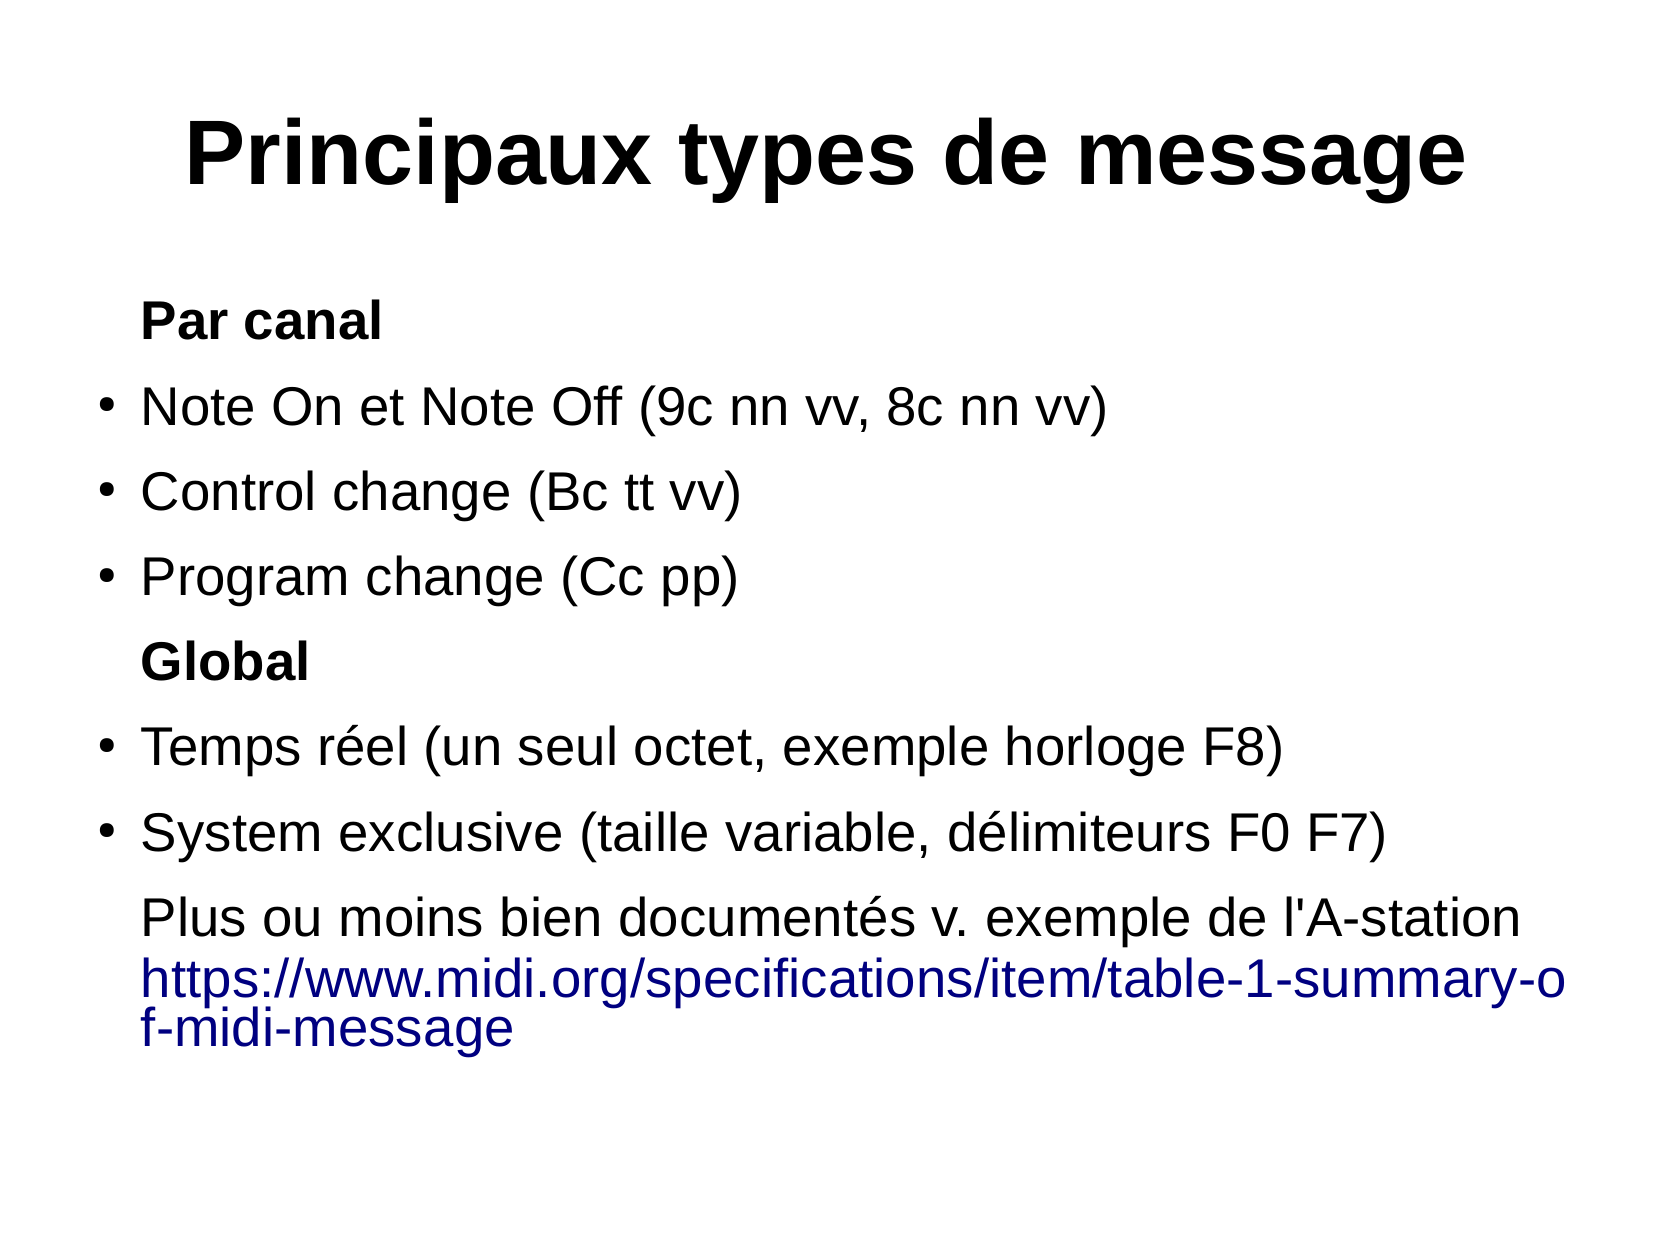

# Principaux types de message
Par canal
Note On et Note Off (9c nn vv, 8c nn vv)
Control change (Bc tt vv)
Program change (Cc pp)
Global
Temps réel (un seul octet, exemple horloge F8)
System exclusive (taille variable, délimiteurs F0 F7)
Plus ou moins bien documentés v. exemple de l'A-stationhttps://www.midi.org/specifications/item/table-1-summary-of-midi-message